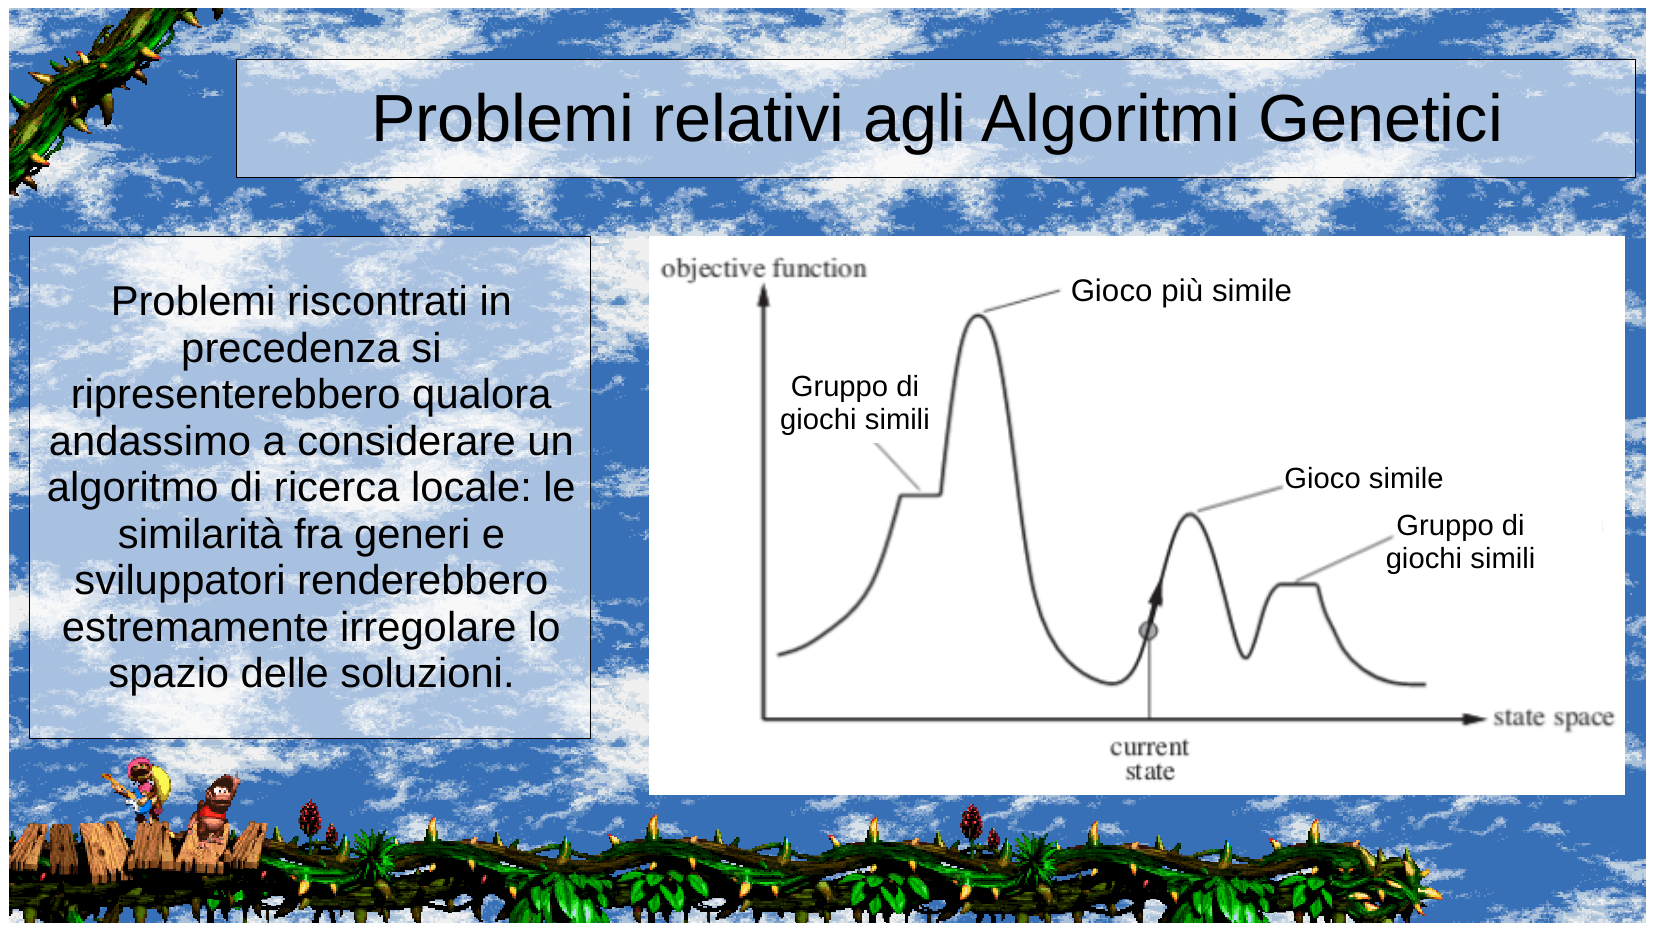

# Problemi relativi agli Algoritmi Genetici
Problemi riscontrati in precedenza si ripresenterebbero qualora andassimo a considerare un algoritmo di ricerca locale: le similarità fra generi e sviluppatori renderebbero estremamente irregolare lo spazio delle soluzioni.
Gioco più simile
Gruppo di
giochi simili
Gioco simile
Gruppo di
giochi simili